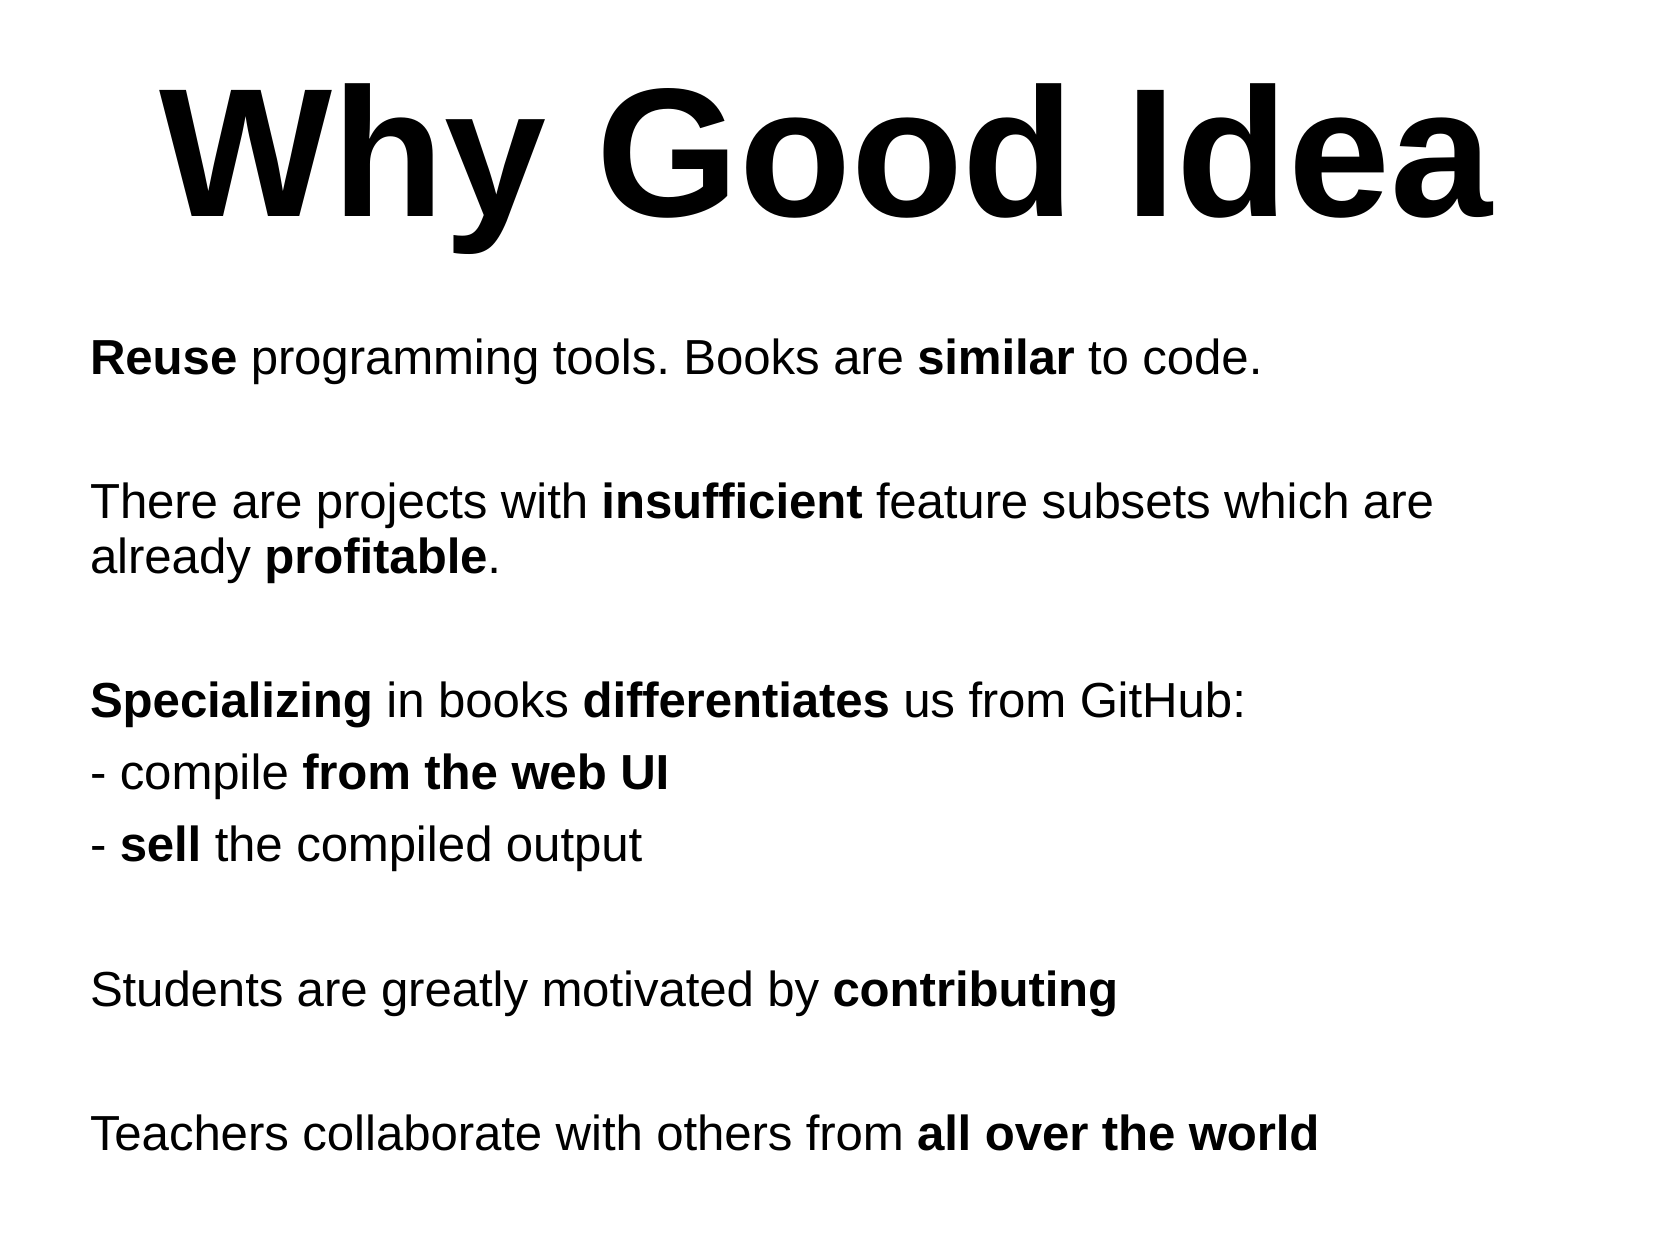

# Why Good Idea
Reuse programming tools. Books are similar to code.
There are projects with insufficient feature subsets which are already profitable.
Specializing in books differentiates us from GitHub:
- compile from the web UI
- sell the compiled output
Students are greatly motivated by contributing
Teachers collaborate with others from all over the world